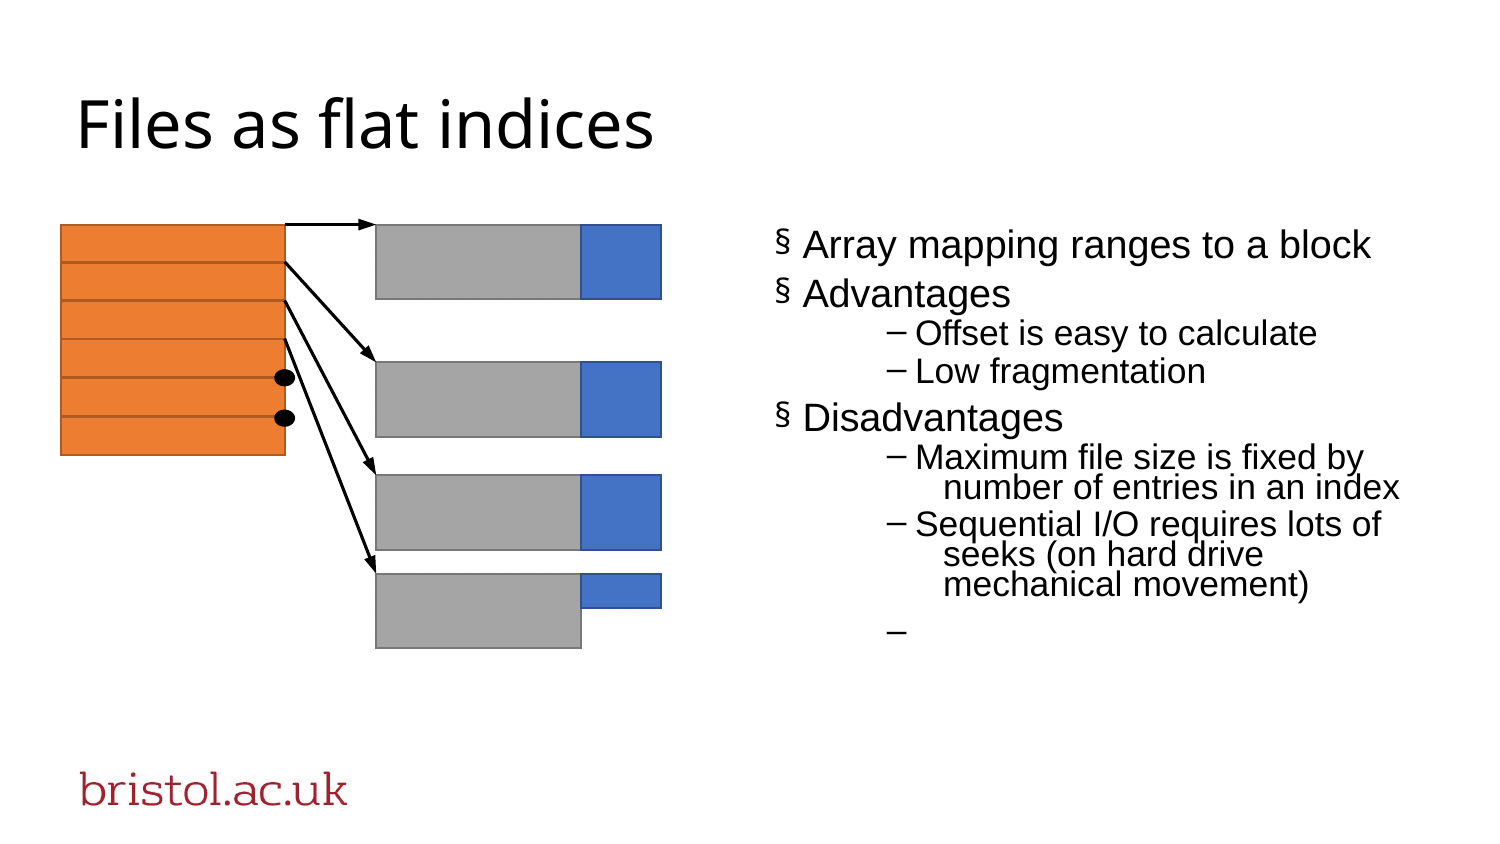

# Files as flat indices
Array mapping ranges to a block
Advantages
Offset is easy to calculate
Low fragmentation
Disadvantages
Maximum file size is fixed by number of entries in an index
Sequential I/O requires lots of seeks (on hard drive mechanical movement)